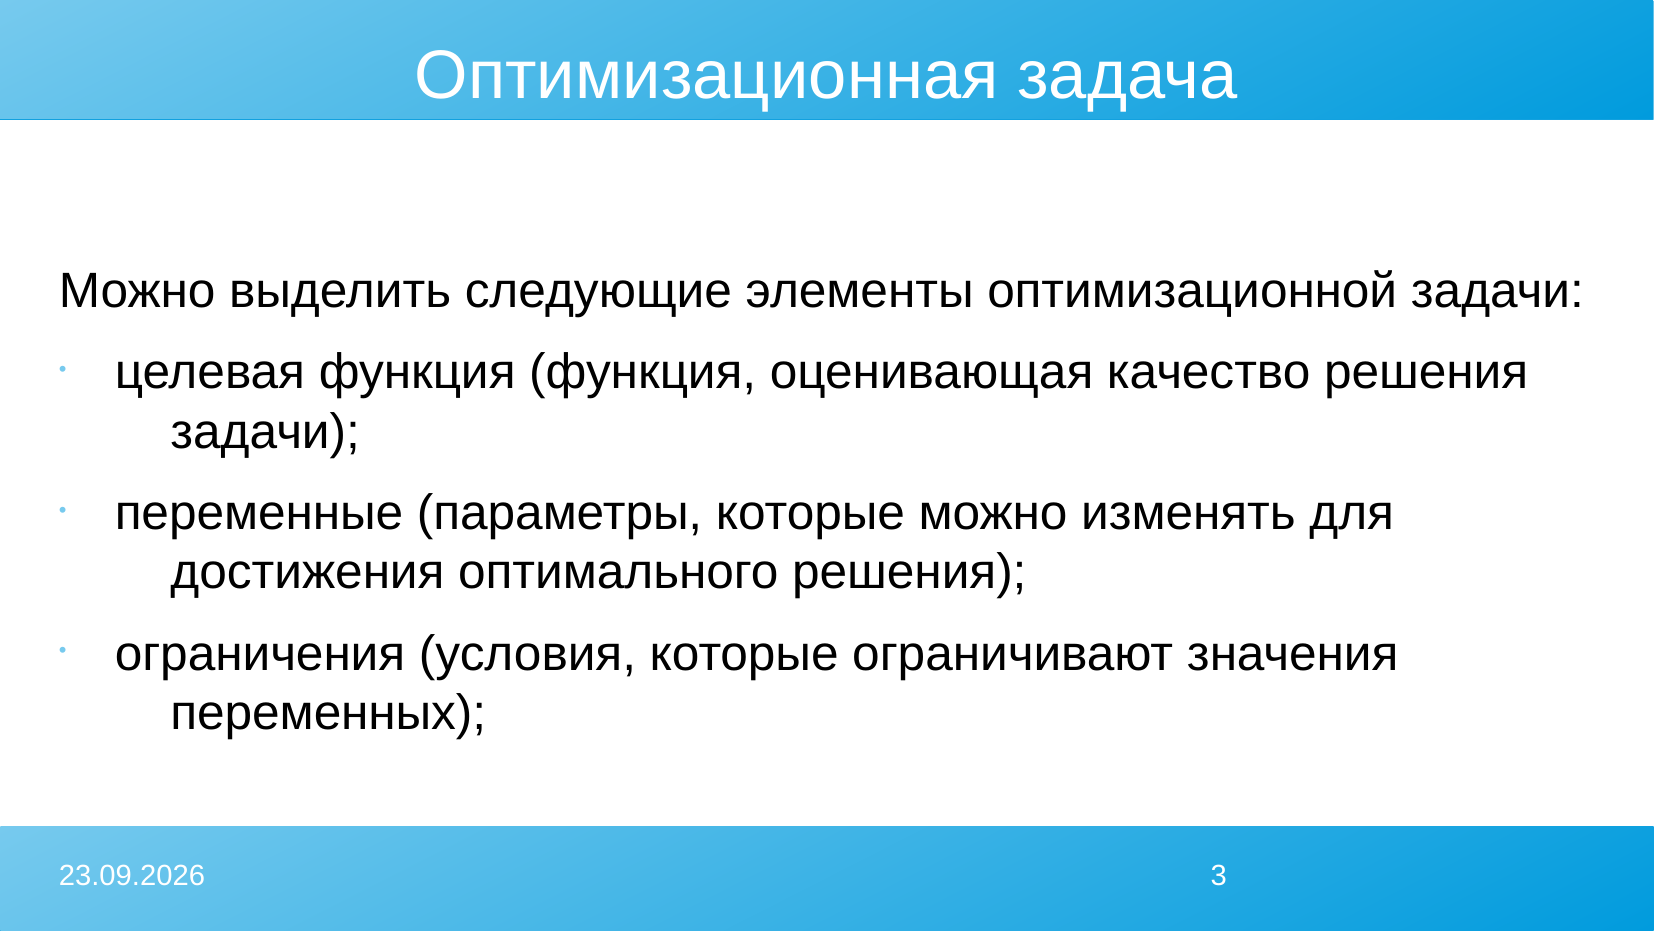

# Оптимизационная задача
Можно выделить следующие элементы оптимизационной задачи:
целевая функция (функция, оценивающая качество решения задачи);
переменные (параметры, которые можно изменять для достижения оптимального решения);
ограничения (условия, которые ограничивают значения переменных);
2